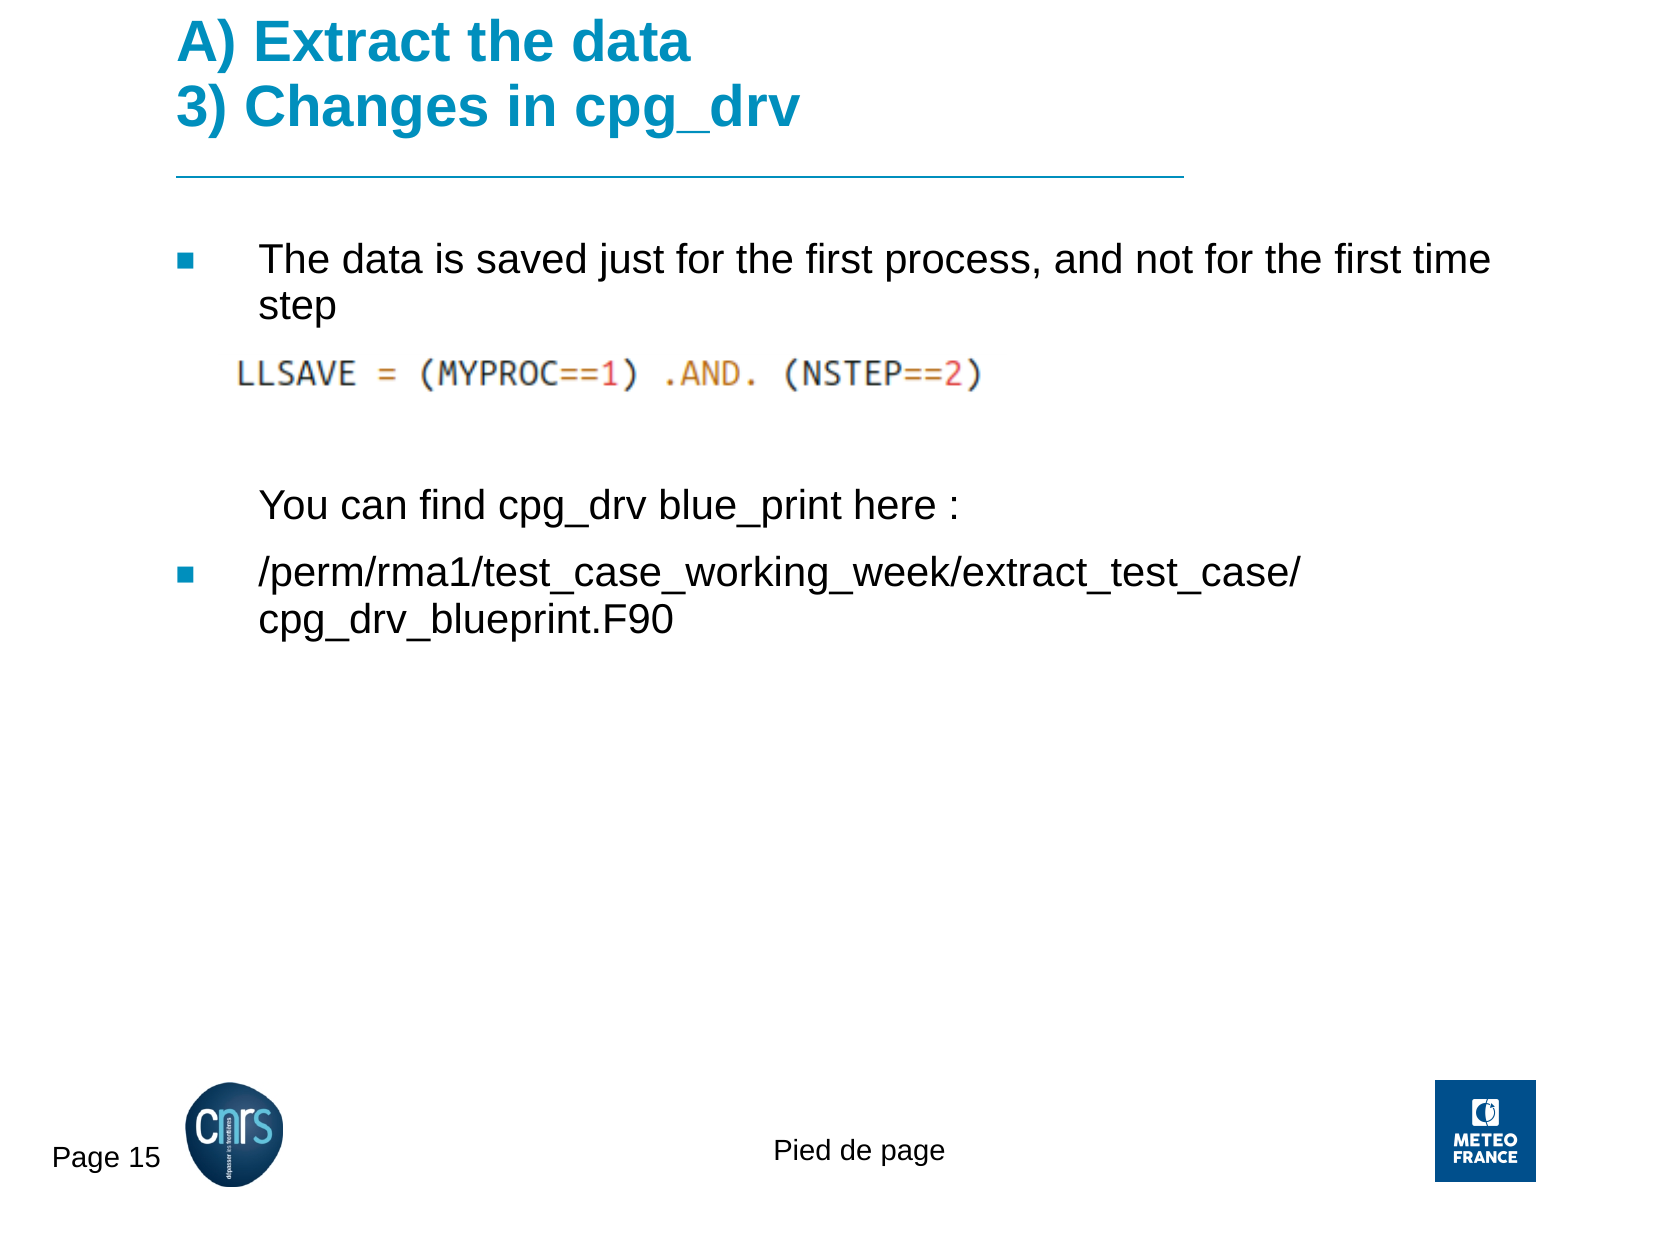

# A) Extract the data 3) Changes in cpg_drv
The data is saved just for the first process, and not for the first time step
You can find cpg_drv blue_print here :
/perm/rma1/test_case_working_week/extract_test_case/cpg_drv_blueprint.F90
Pied de page
15